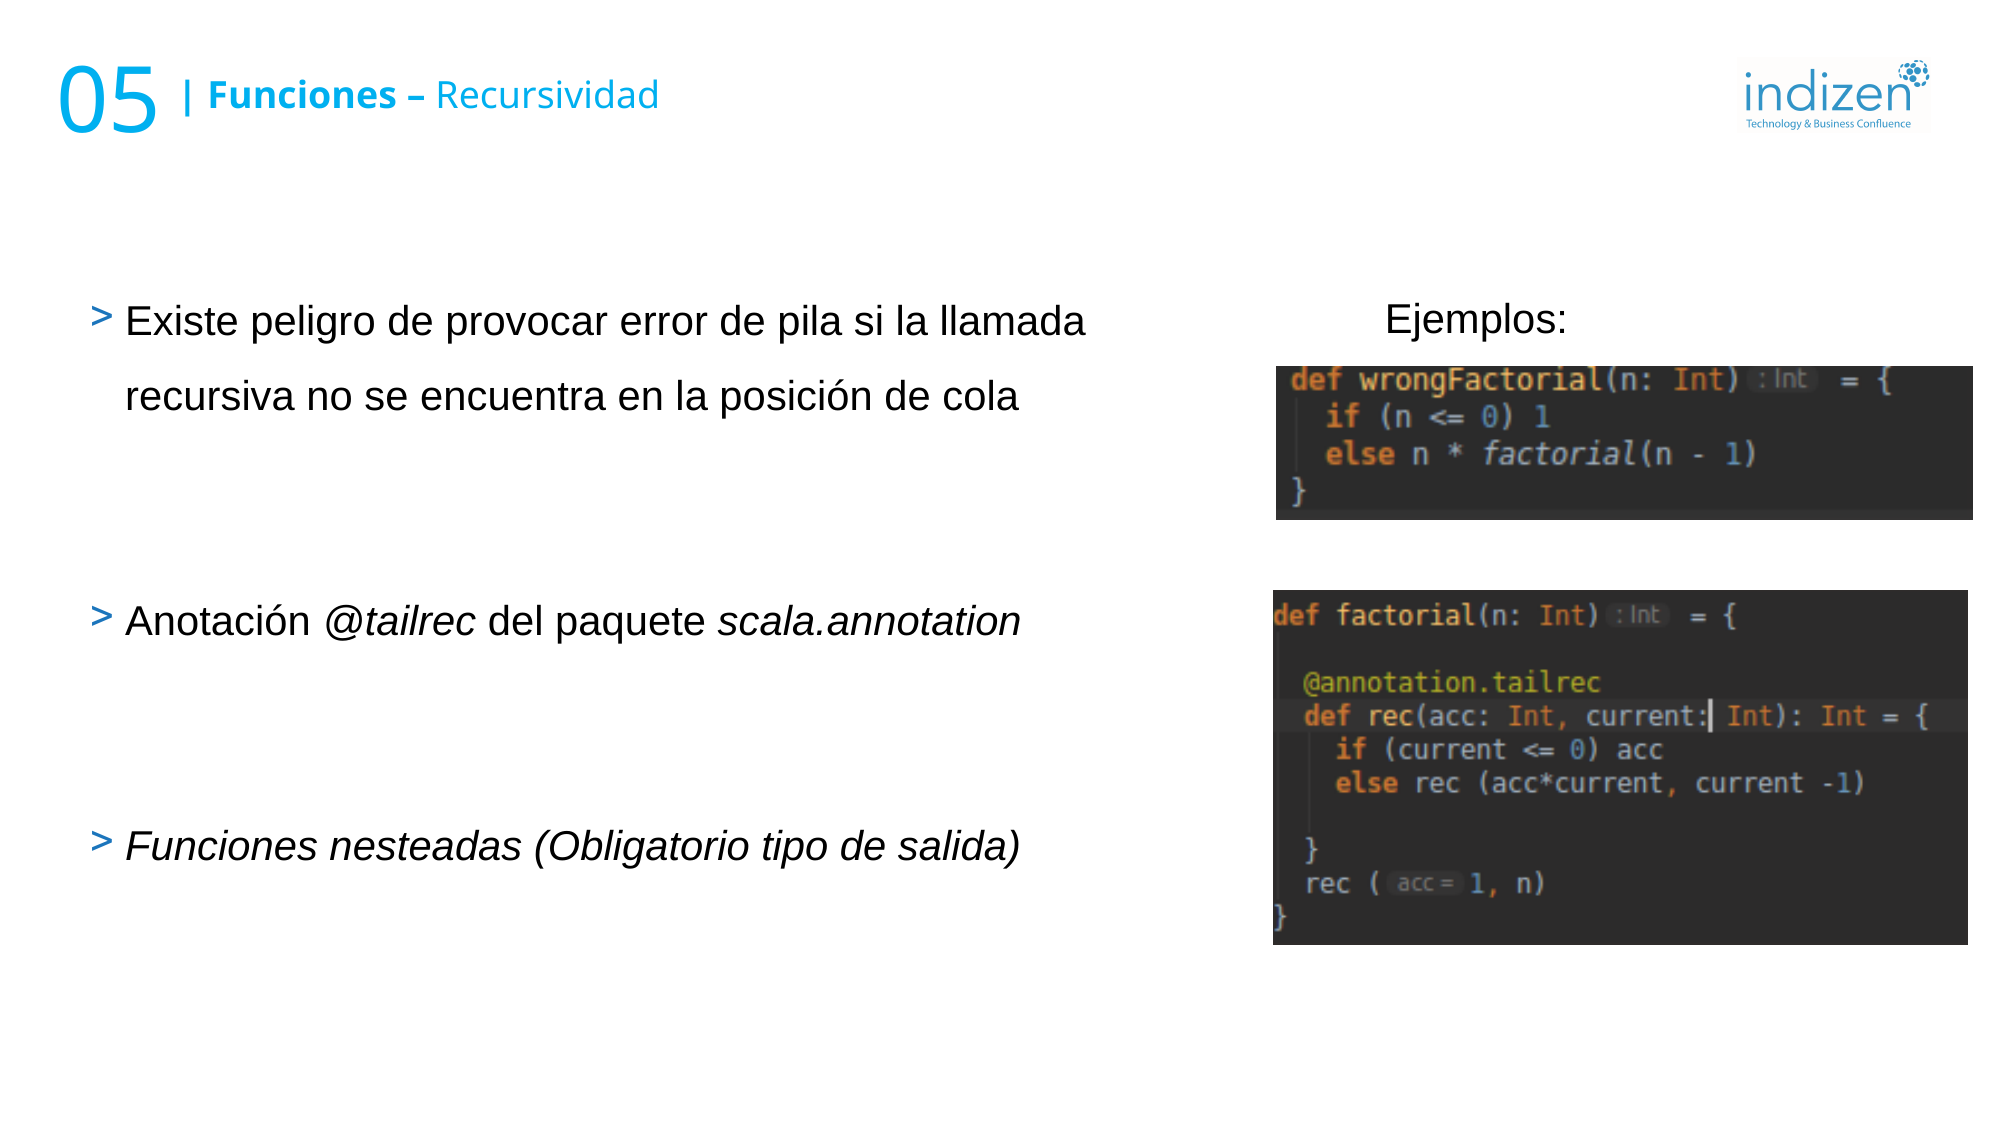

05
| Funciones – Recursividad
Ejemplos:
Existe peligro de provocar error de pila si la llamada recursiva no se encuentra en la posición de cola
Anotación @tailrec del paquete scala.annotation
Funciones nesteadas (Obligatorio tipo de salida)